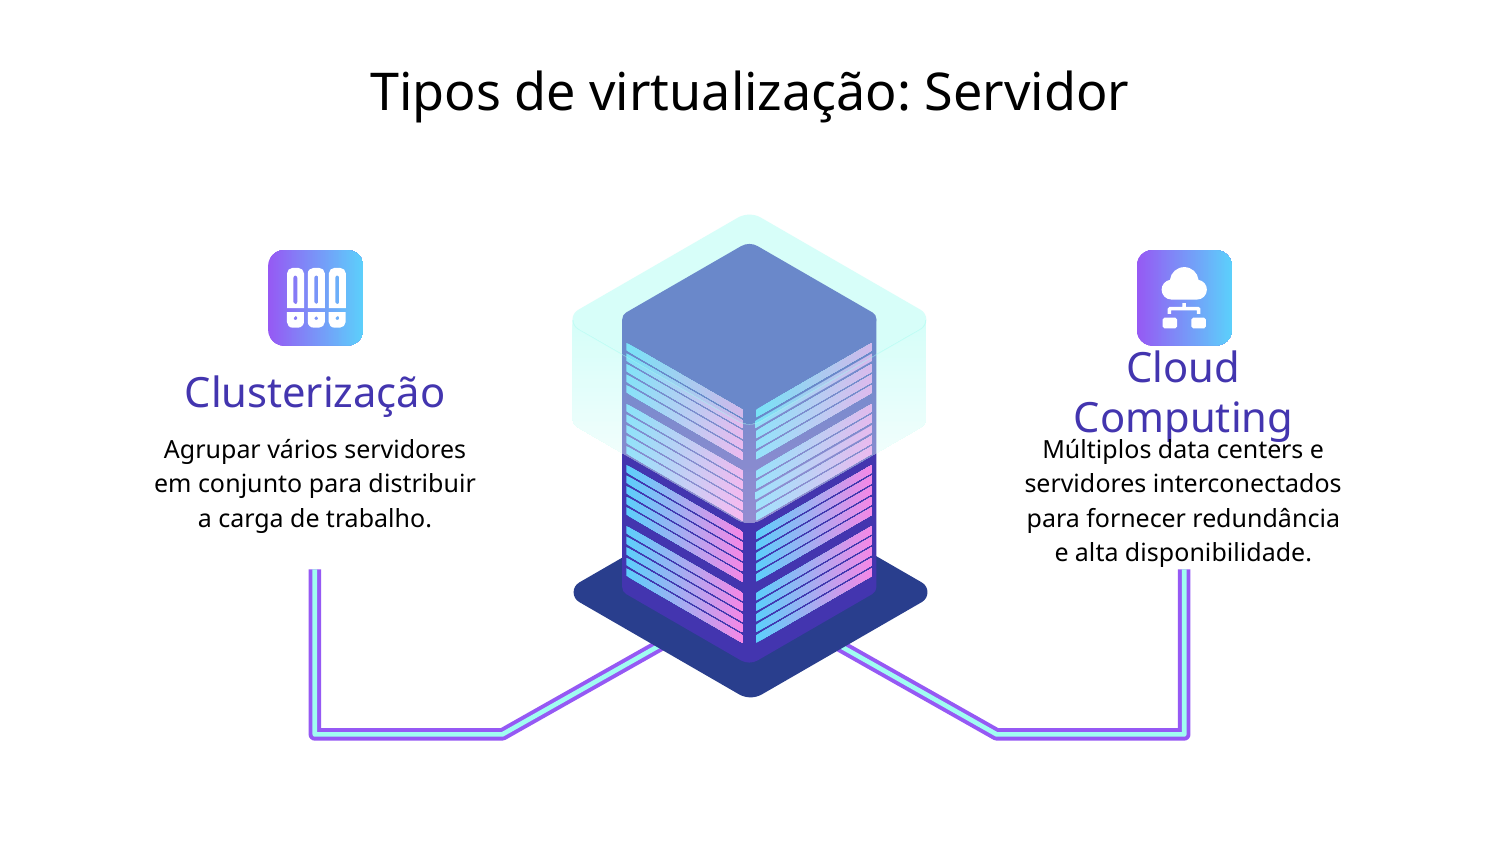

# Tipos de virtualização: Servidor
Clusterização
Agrupar vários servidores em conjunto para distribuir a carga de trabalho.
Cloud Computing
Múltiplos data centers e servidores interconectados para fornecer redundância e alta disponibilidade.